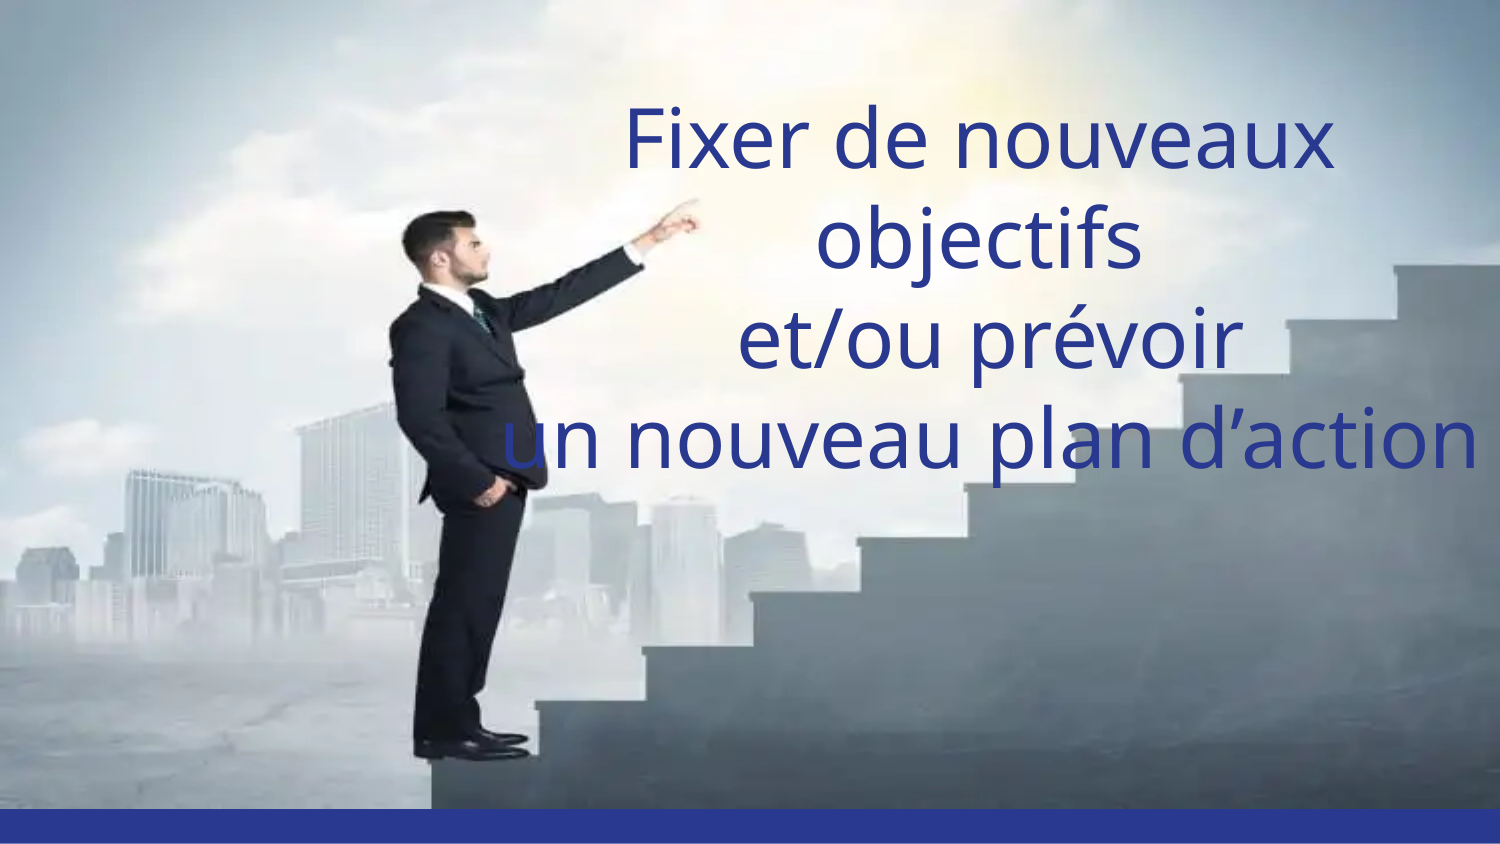

Fixer de nouveaux objectifs
 et/ou prévoir
 un nouveau plan d’action